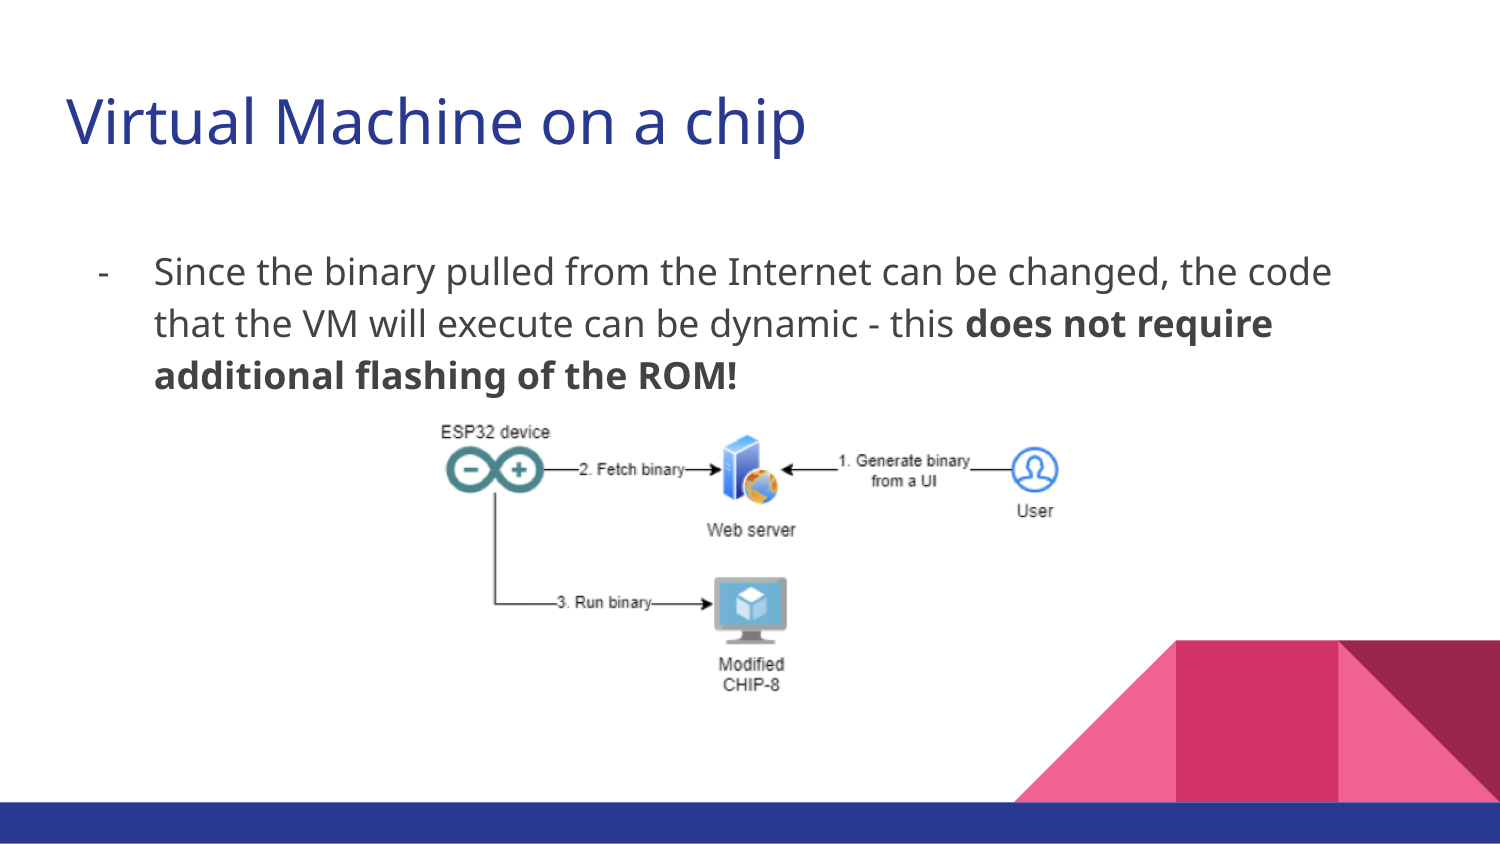

Virtual Machine on a chip
Since the binary pulled from the Internet can be changed, the code that the VM will execute can be dynamic - this does not require additional flashing of the ROM!